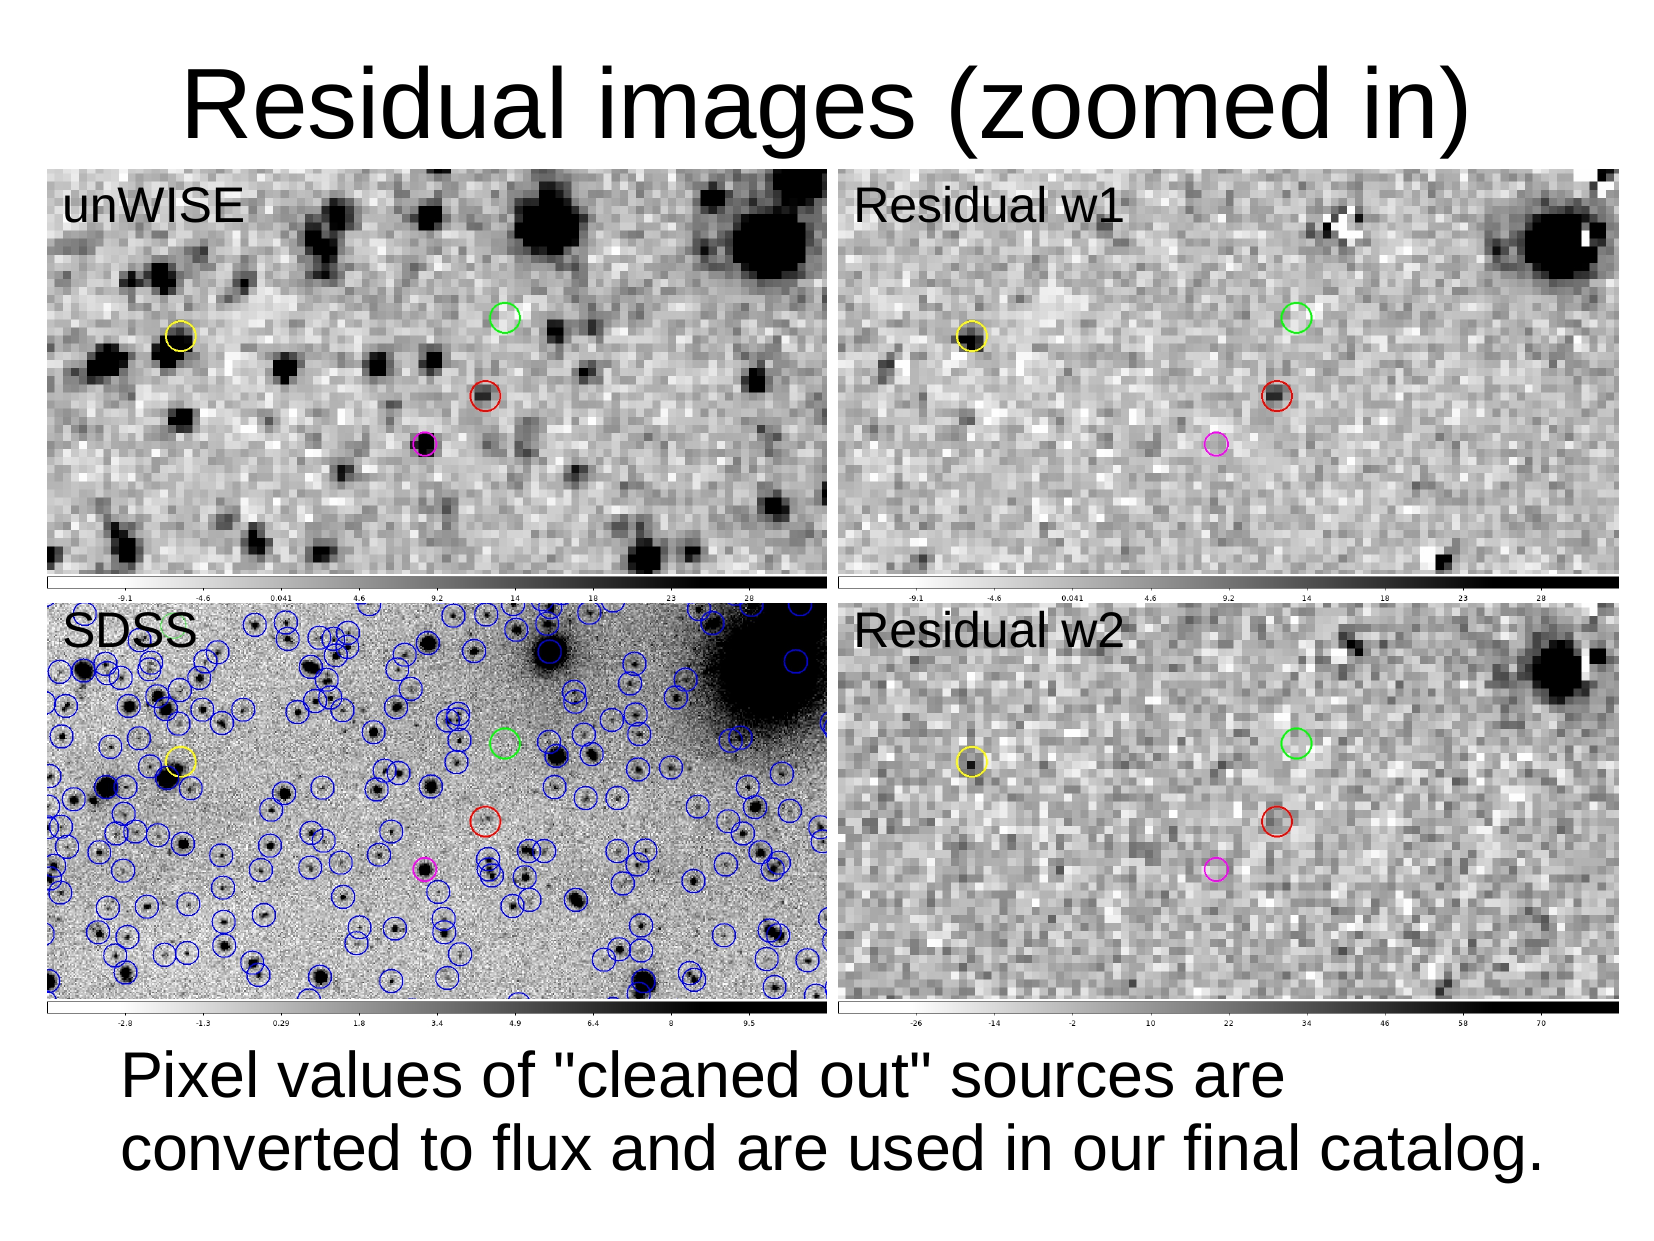

# Residual images (zoomed in)
unWISE
Residual w1
SDSS
Residual w2
Pixel values of "cleaned out" sources are converted to flux and are used in our final catalog.